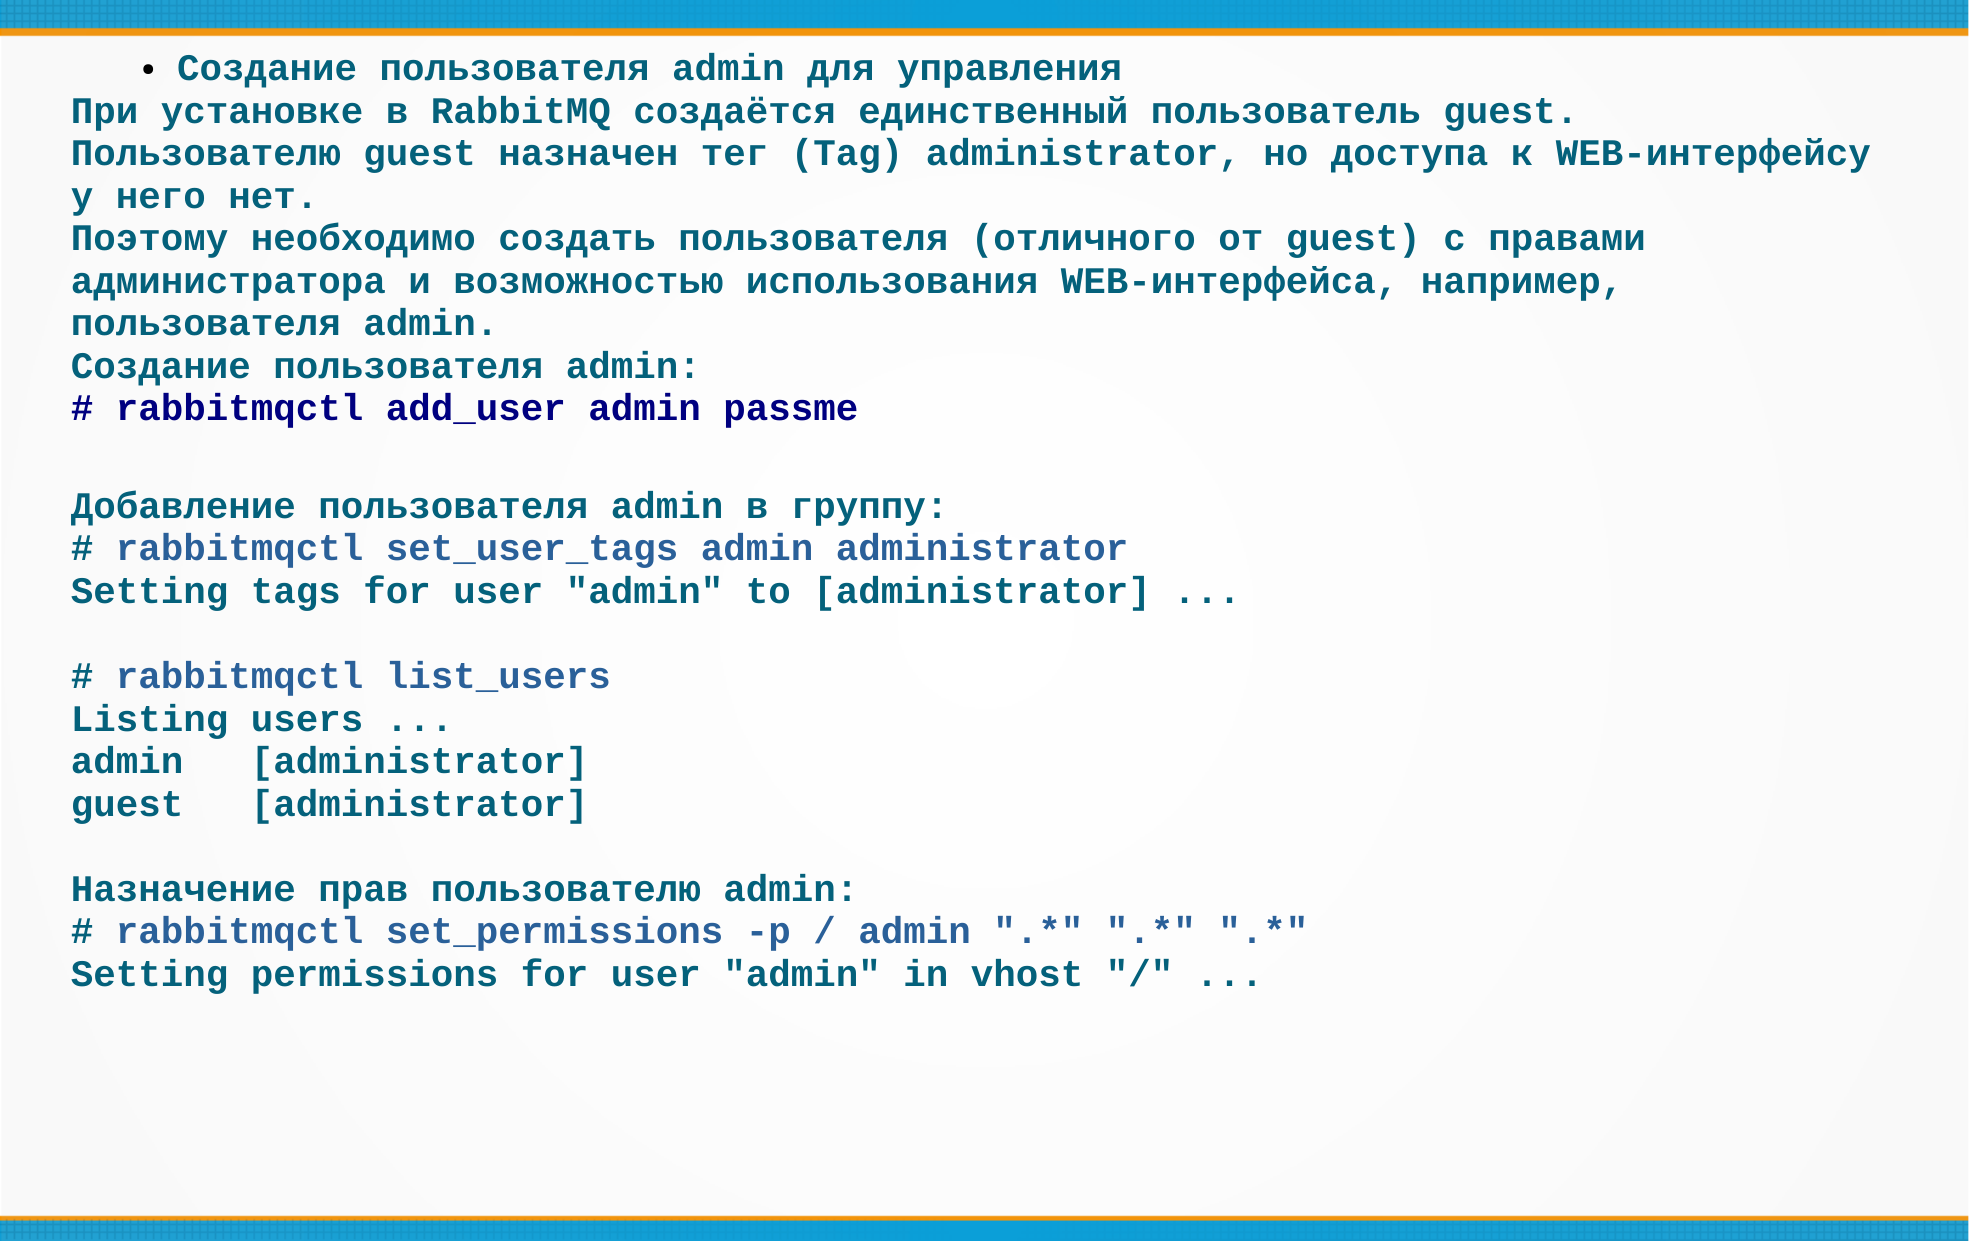

# Создание пользователя admin для управления
При установке в RabbitMQ создаётся единственный пользователь guest. Пользователю guest назначен тег (Tag) administrator, но доступа к WEB-интерфейсу у него нет.
Поэтому необходимо создать пользователя (отличного от guest) с правами администратора и возможностью использования WEB-интерфейса, например, пользователя admin.
Создание пользователя admin:
# rabbitmqctl add_user admin passme
Добавление пользователя admin в группу:
# rabbitmqctl set_user_tags admin administrator Setting tags for user "admin" to [administrator] ... # rabbitmqctl list_users Listing users ... admin   [administrator] guest   [administrator]
Назначение прав пользователю admin:
# rabbitmqctl set_permissions -p / admin ".*" ".*" ".*" Setting permissions for user "admin" in vhost "/" ...